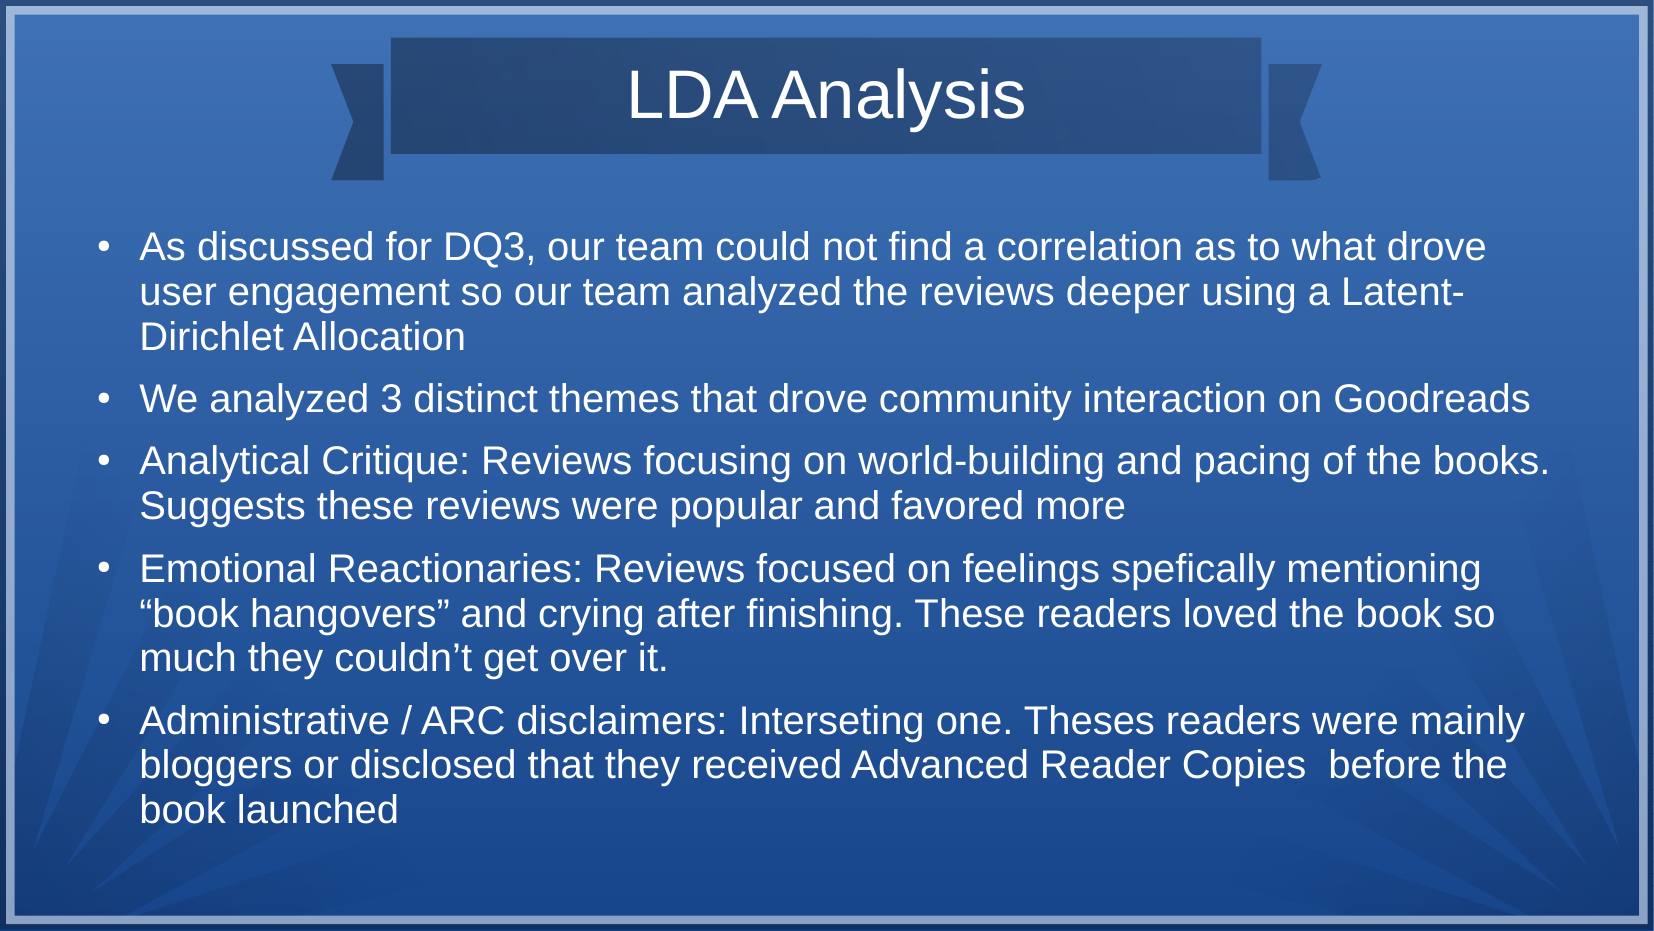

# LDA Analysis
As discussed for DQ3, our team could not find a correlation as to what drove user engagement so our team analyzed the reviews deeper using a Latent-Dirichlet Allocation
We analyzed 3 distinct themes that drove community interaction on Goodreads
Analytical Critique: Reviews focusing on world-building and pacing of the books. Suggests these reviews were popular and favored more
Emotional Reactionaries: Reviews focused on feelings spefically mentioning “book hangovers” and crying after finishing. These readers loved the book so much they couldn’t get over it.
Administrative / ARC disclaimers: Interseting one. Theses readers were mainly bloggers or disclosed that they received Advanced Reader Copies before the book launched